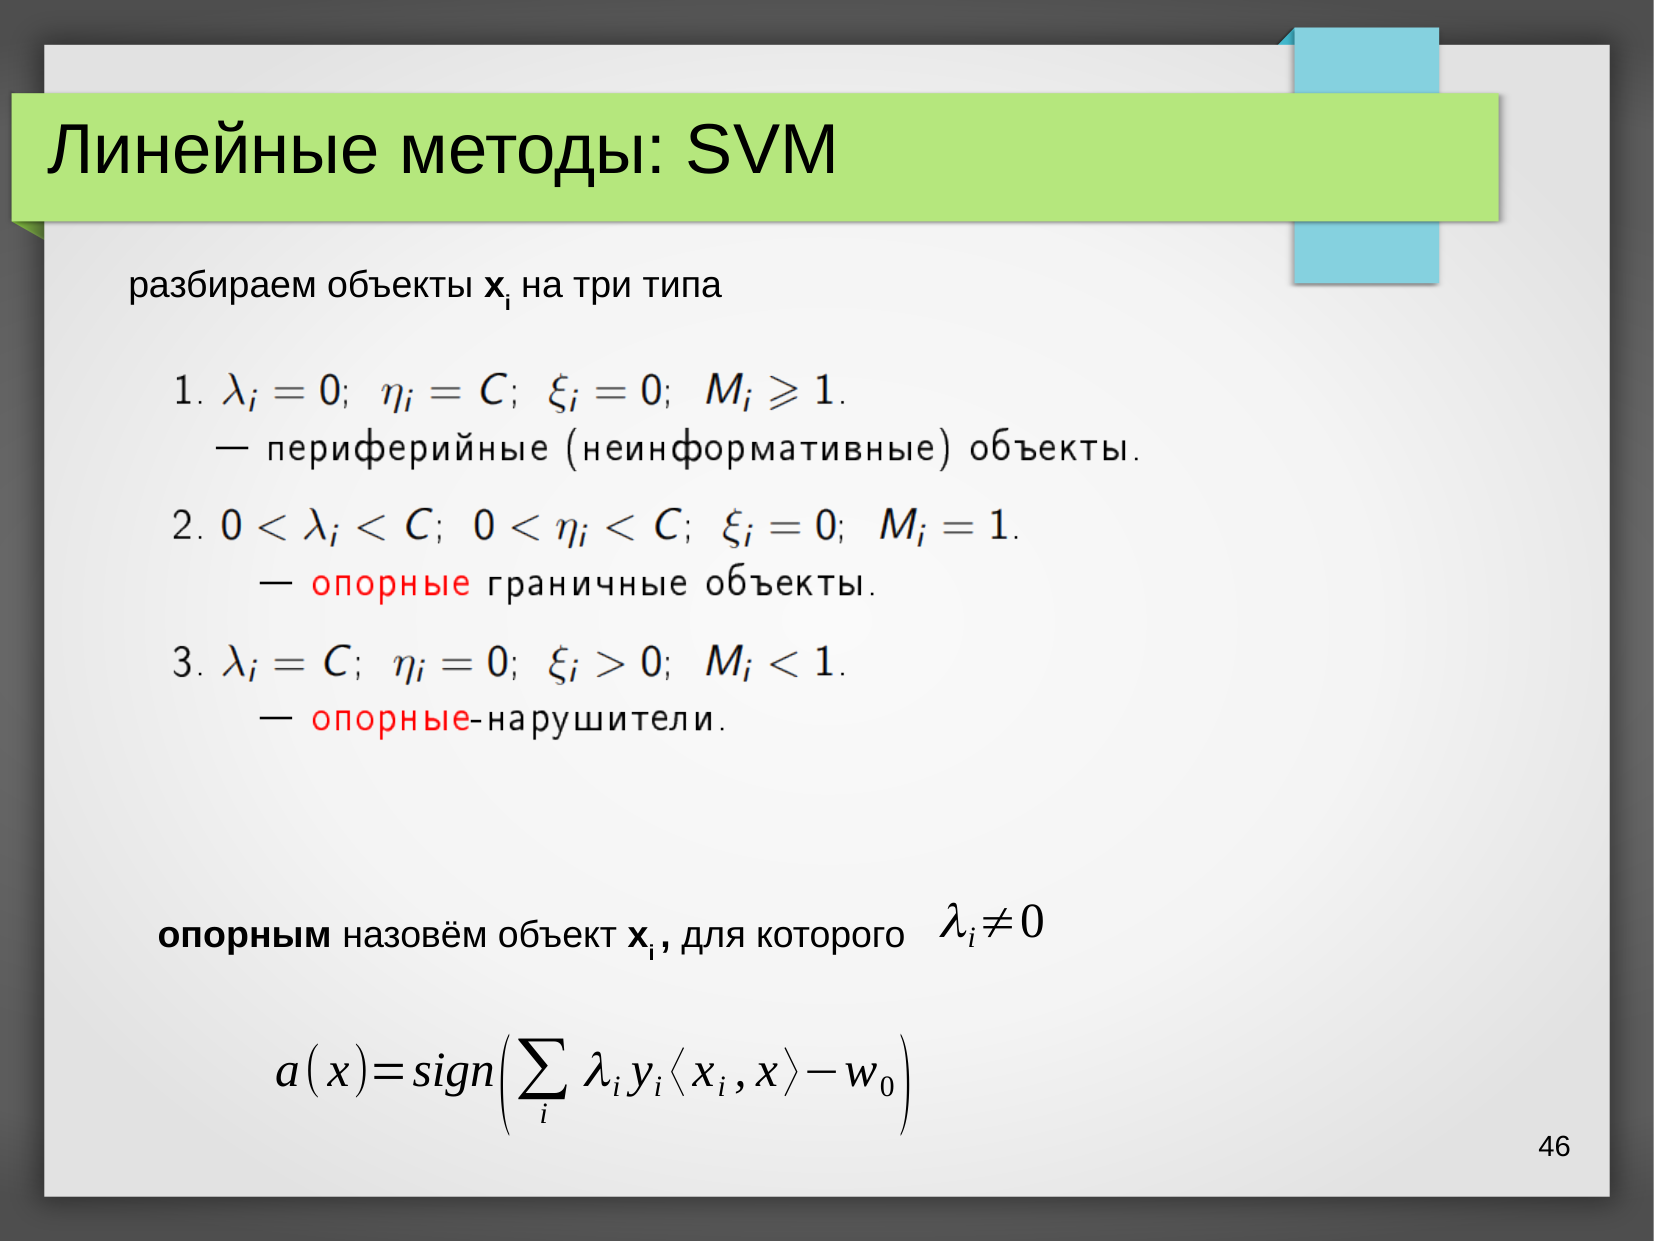

# Линейные методы: SVM
разбираем объекты xi на три типа
опорным назовём объект xi , для которого
46